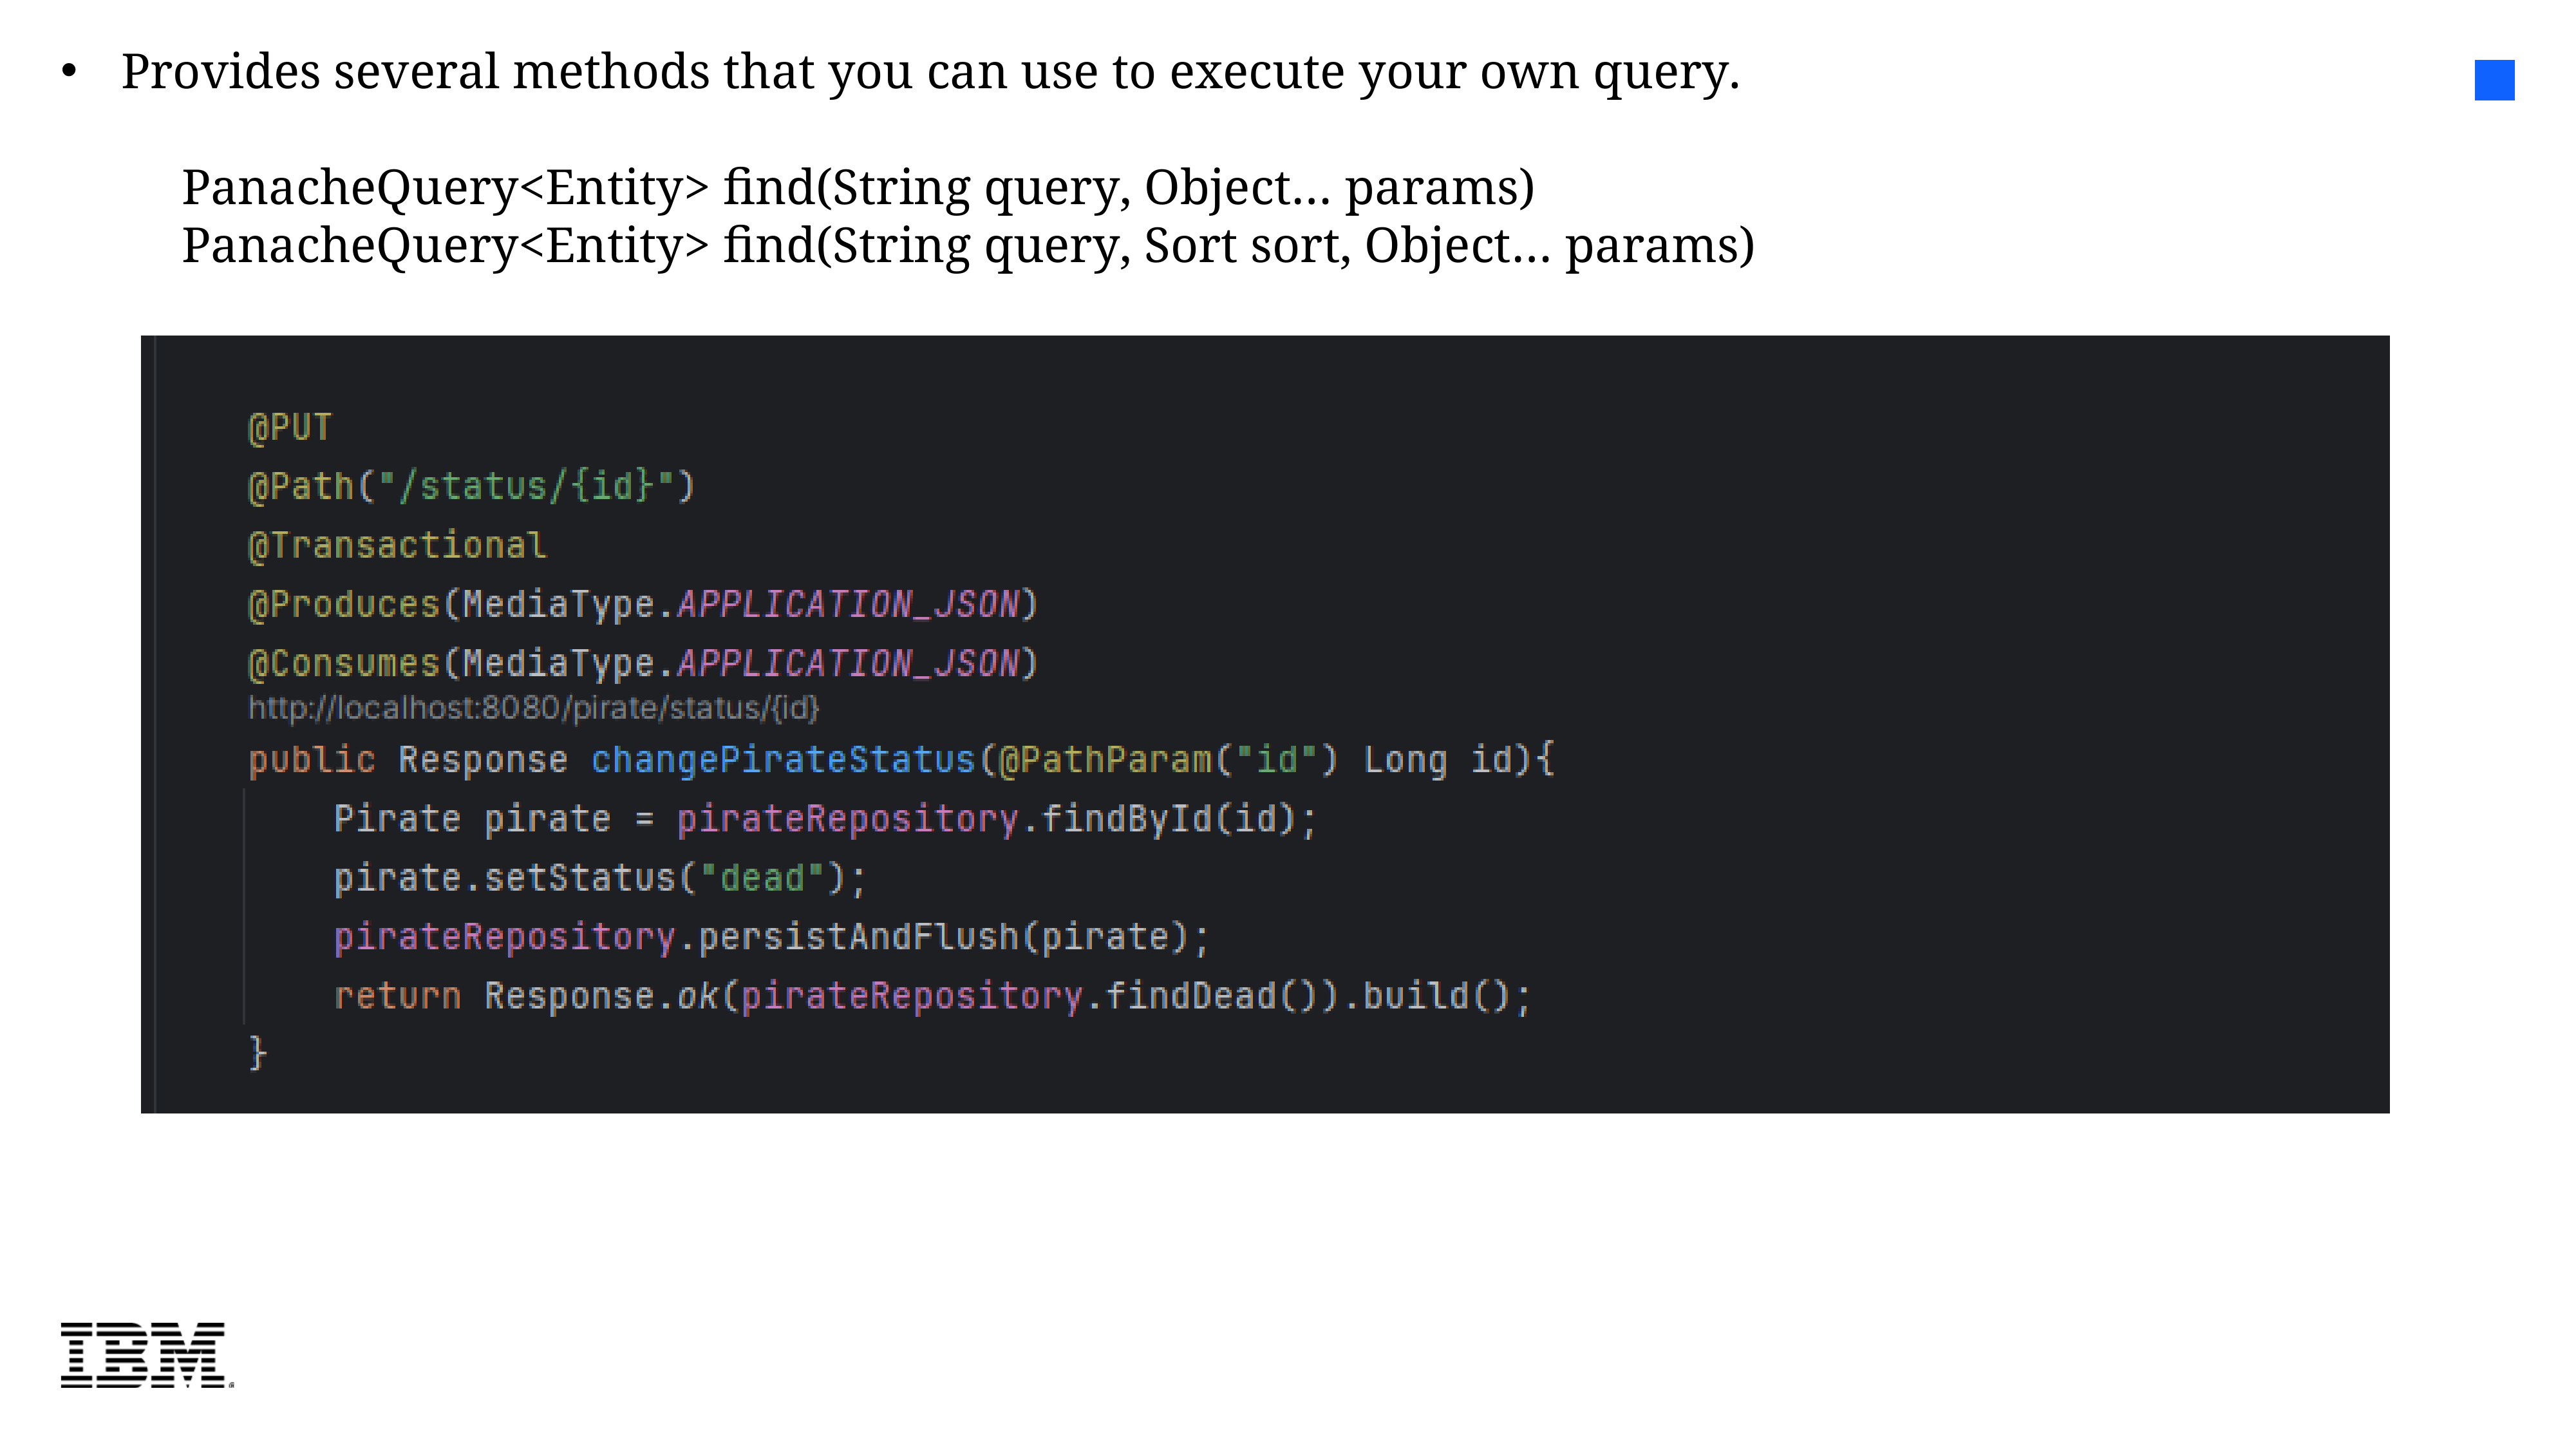

# Provides several methods that you can use to execute your own query. PanacheQuery<Entity> find(String query, Object… params) PanacheQuery<Entity> find(String query, Sort sort, Object… params)